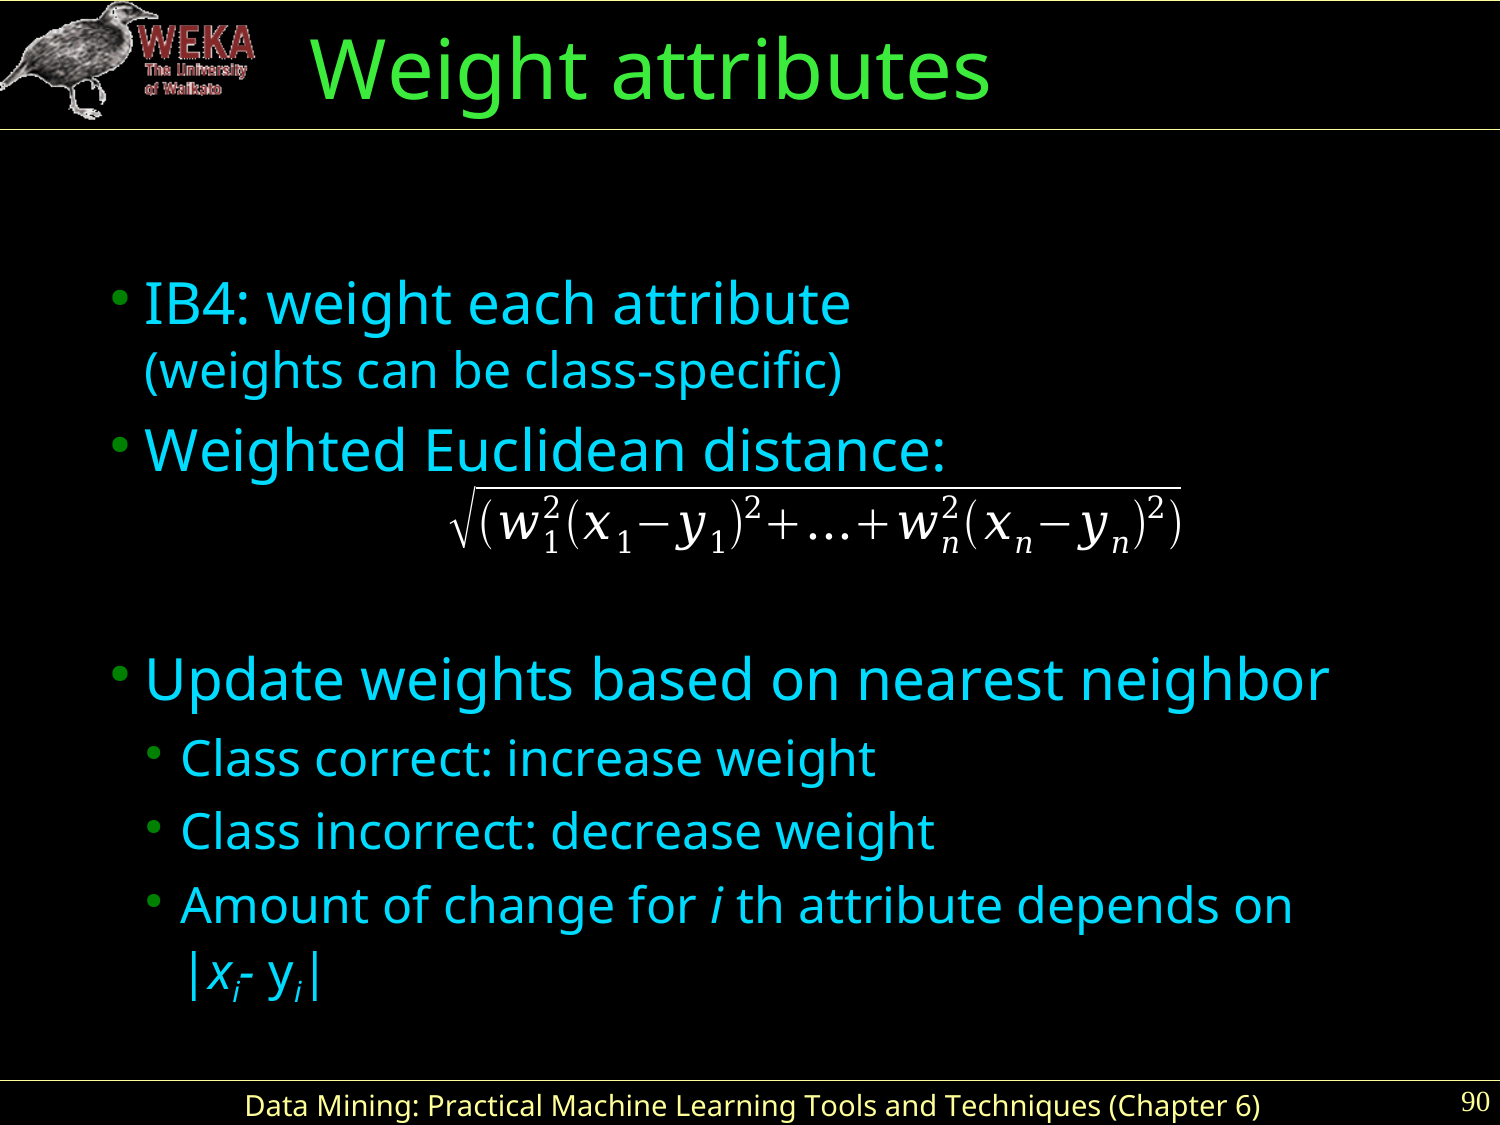

# Weight attributes
IB4: weight each attribute
(weights can be class-specific)
Weighted Euclidean distance:
Update weights based on nearest neighbor
Class correct: increase weight
Class incorrect: decrease weight
Amount of change for i th attribute depends on
|xi- yi|
Data Mining: Practical Machine Learning Tools and Techniques (Chapter 6)
90